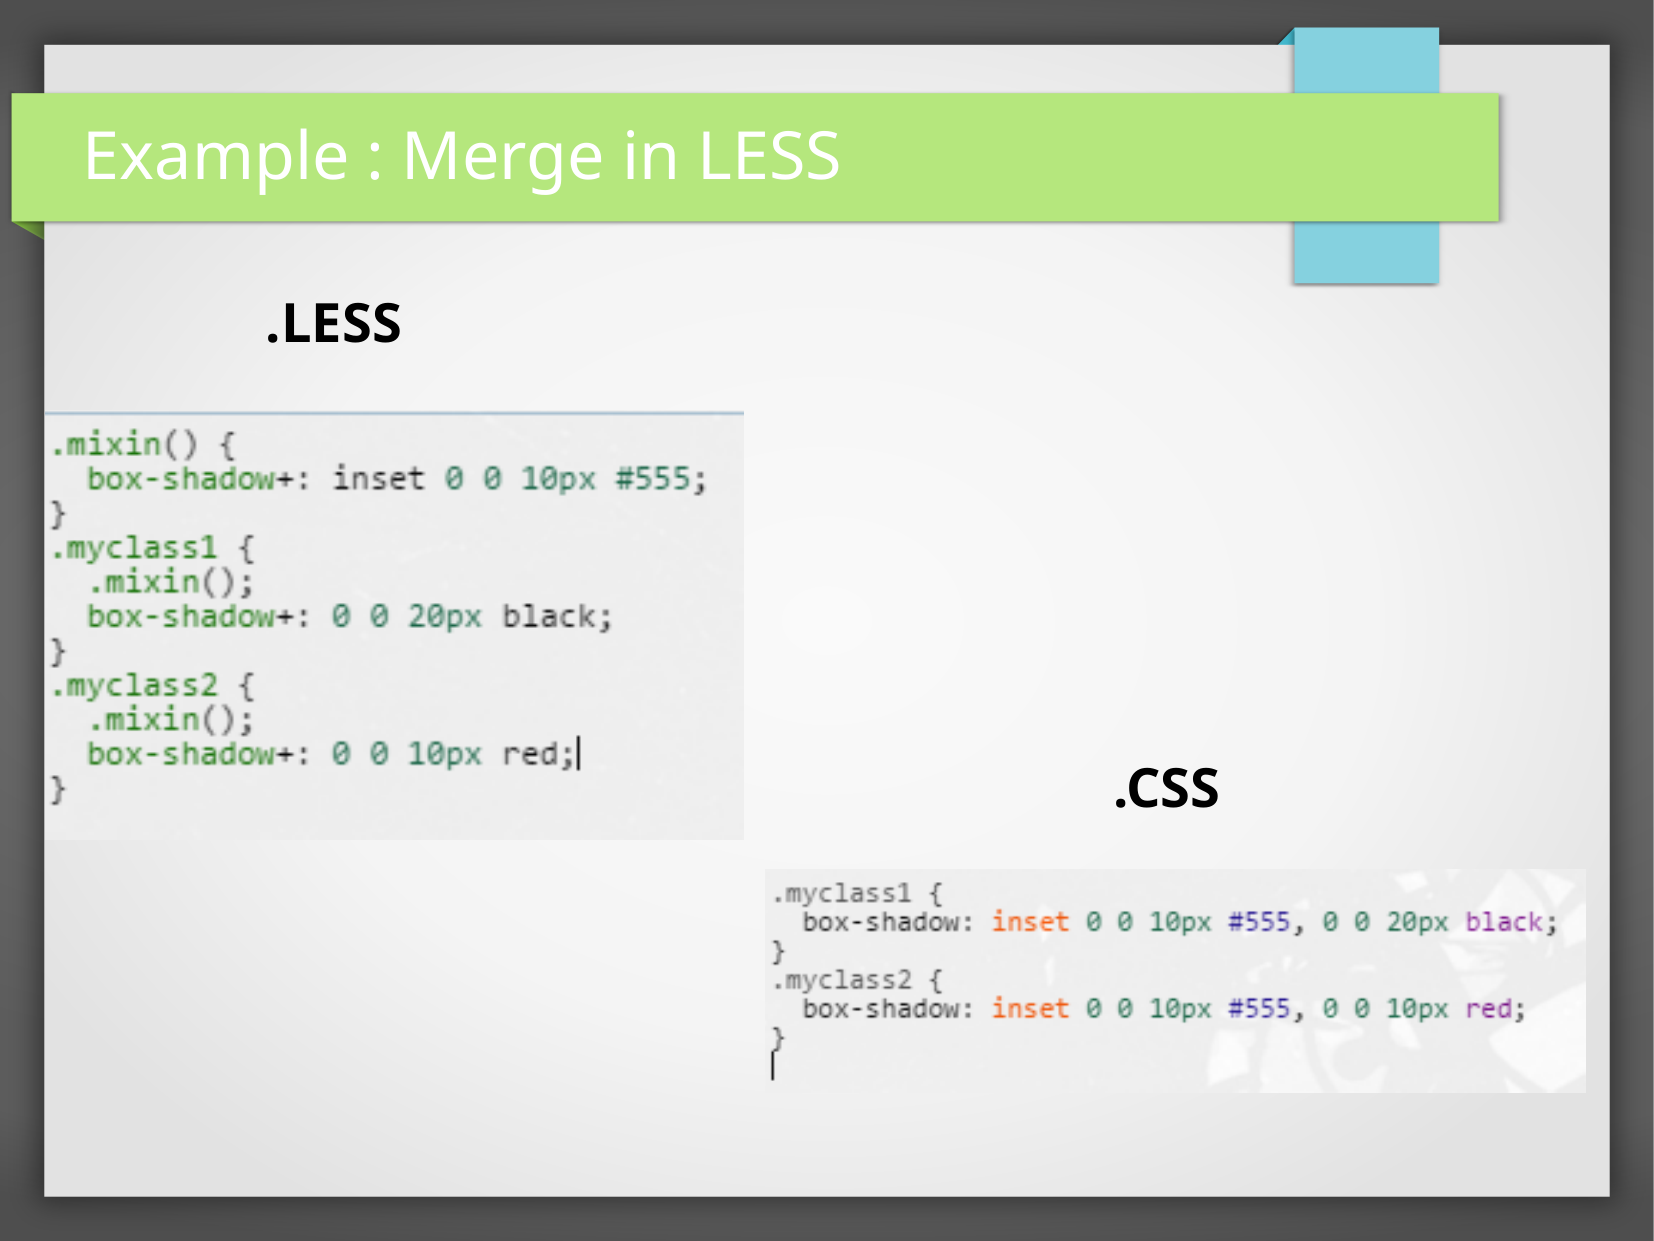

# Example : Merge in LESS
.LESS
.CSS